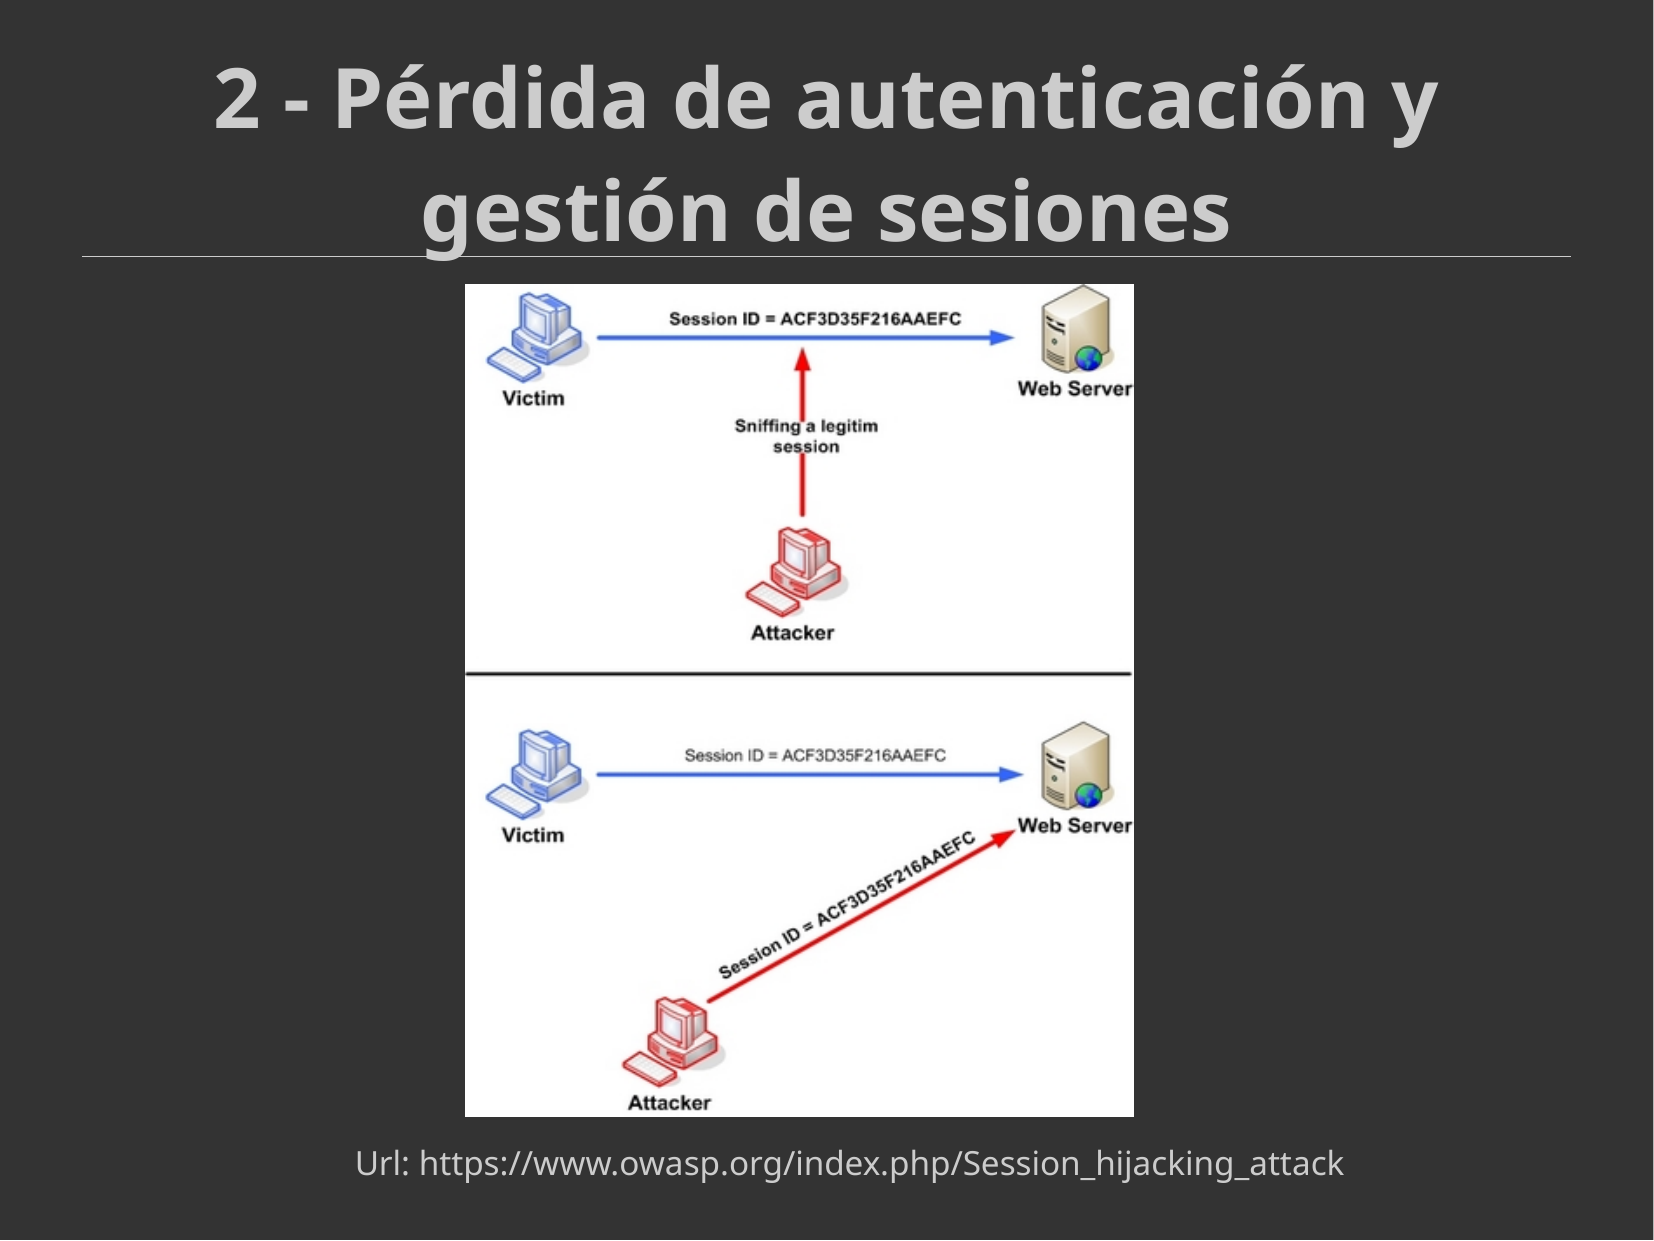

# 2 - Pérdida de autenticación y gestión de sesiones
Url: https://www.owasp.org/index.php/Session_hijacking_attack